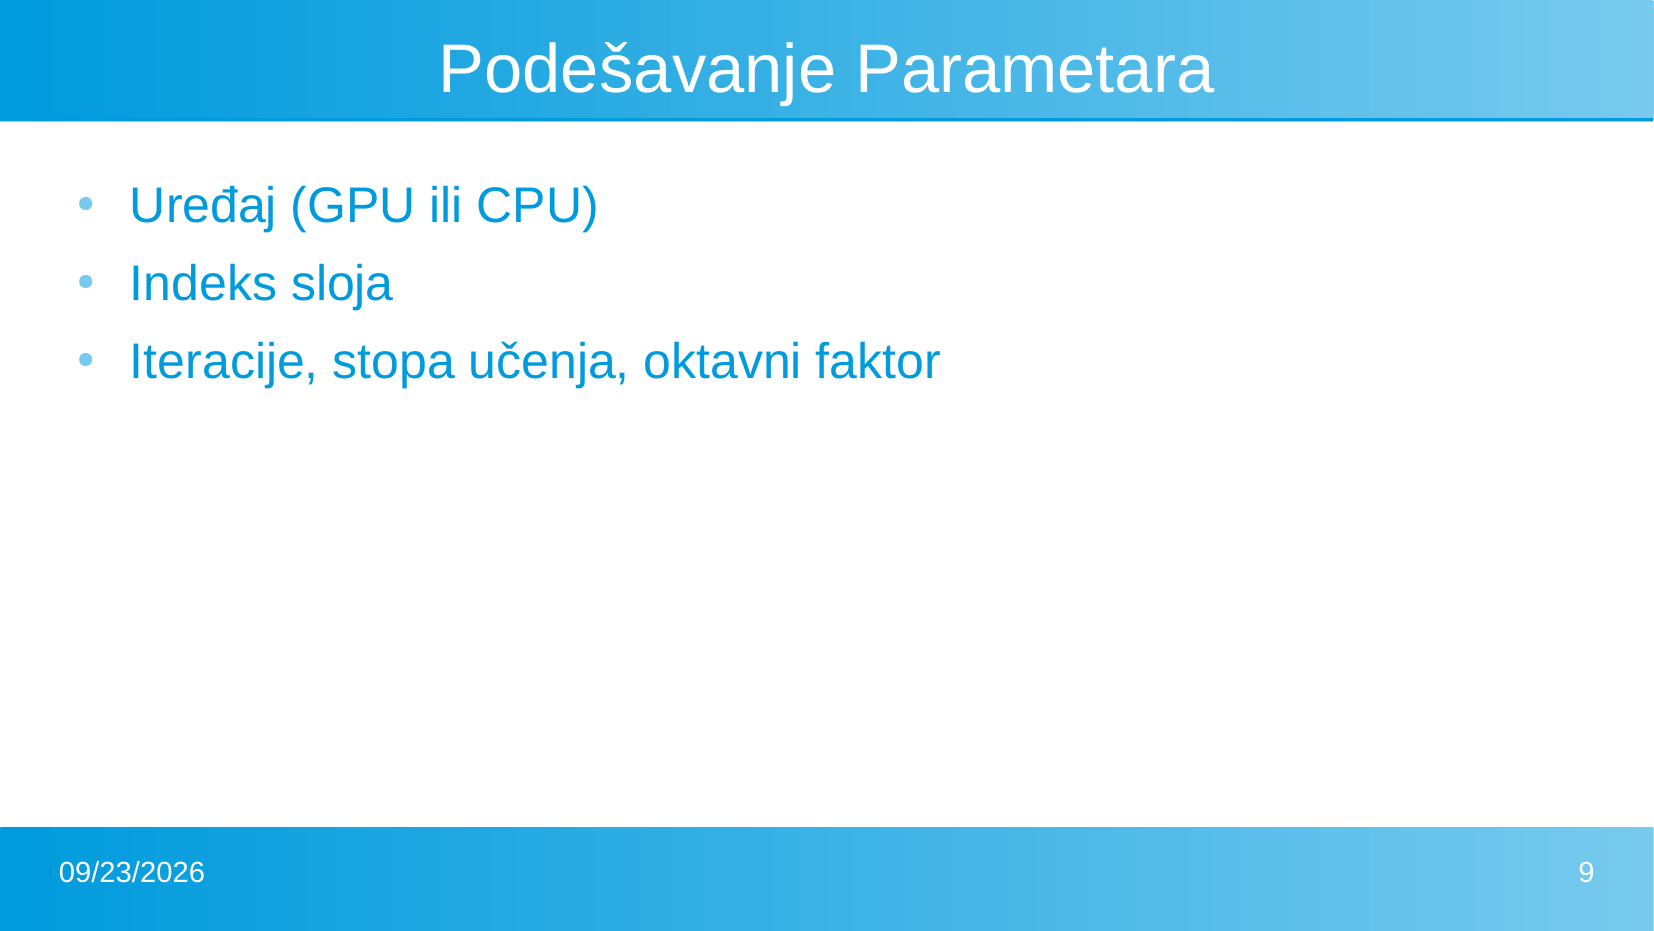

# Podešavanje Parametara
Uređaj (GPU ili CPU)
Indeks sloja
Iteracije, stopa učenja, oktavni faktor
9